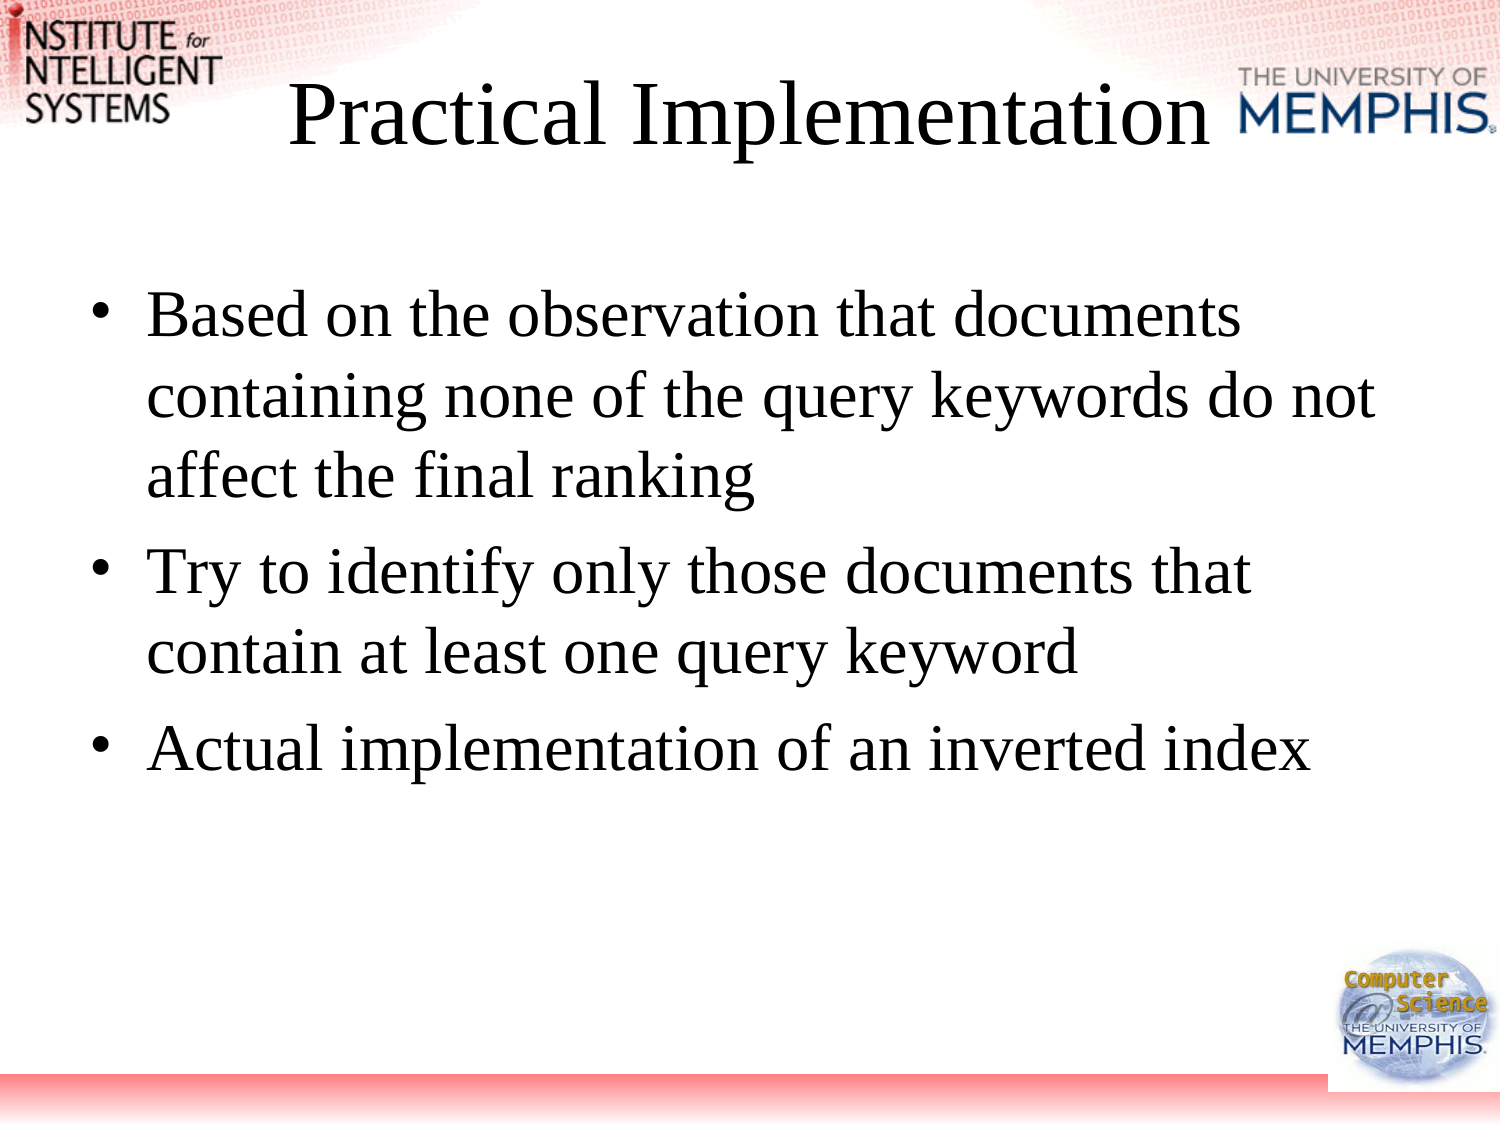

# Practical Implementation
Based on the observation that documents containing none of the query keywords do not affect the final ranking
Try to identify only those documents that contain at least one query keyword
Actual implementation of an inverted index